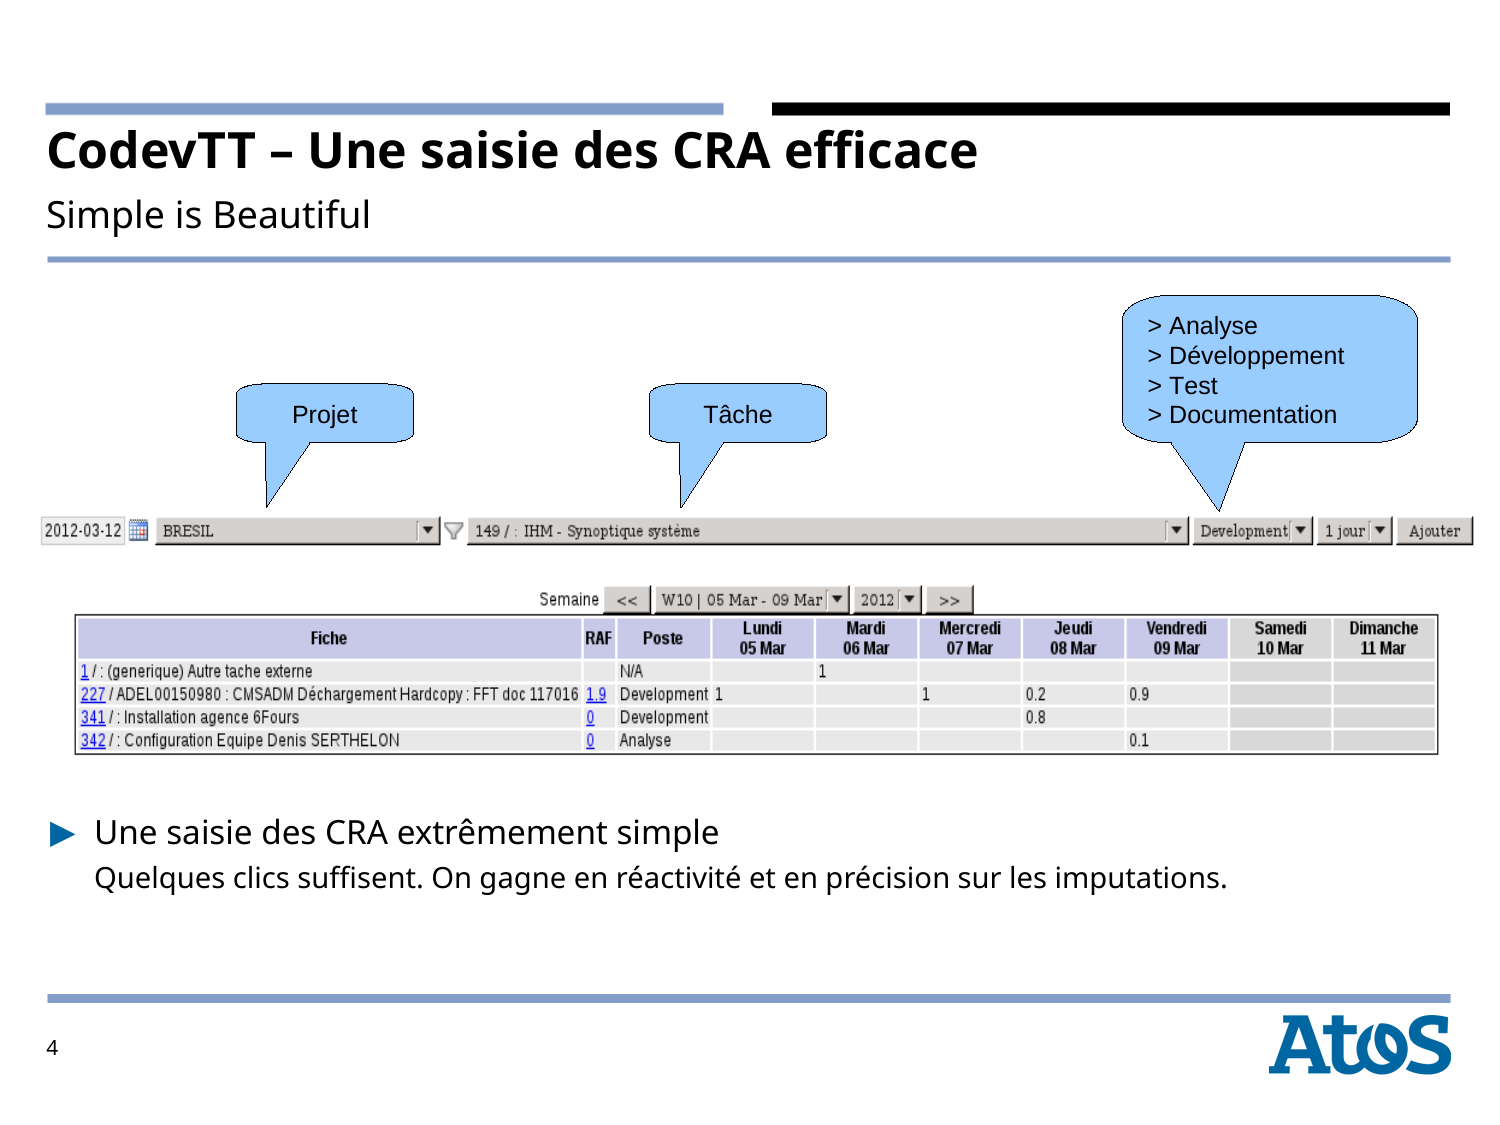

# CodevTT – Une saisie des CRA efficace
Simple is Beautiful
> Analyse
> Développement
> Test
> Documentation
Projet
Tâche
Une saisie des CRA extrêmement simple
Quelques clics suffisent. On gagne en réactivité et en précision sur les imputations.
4